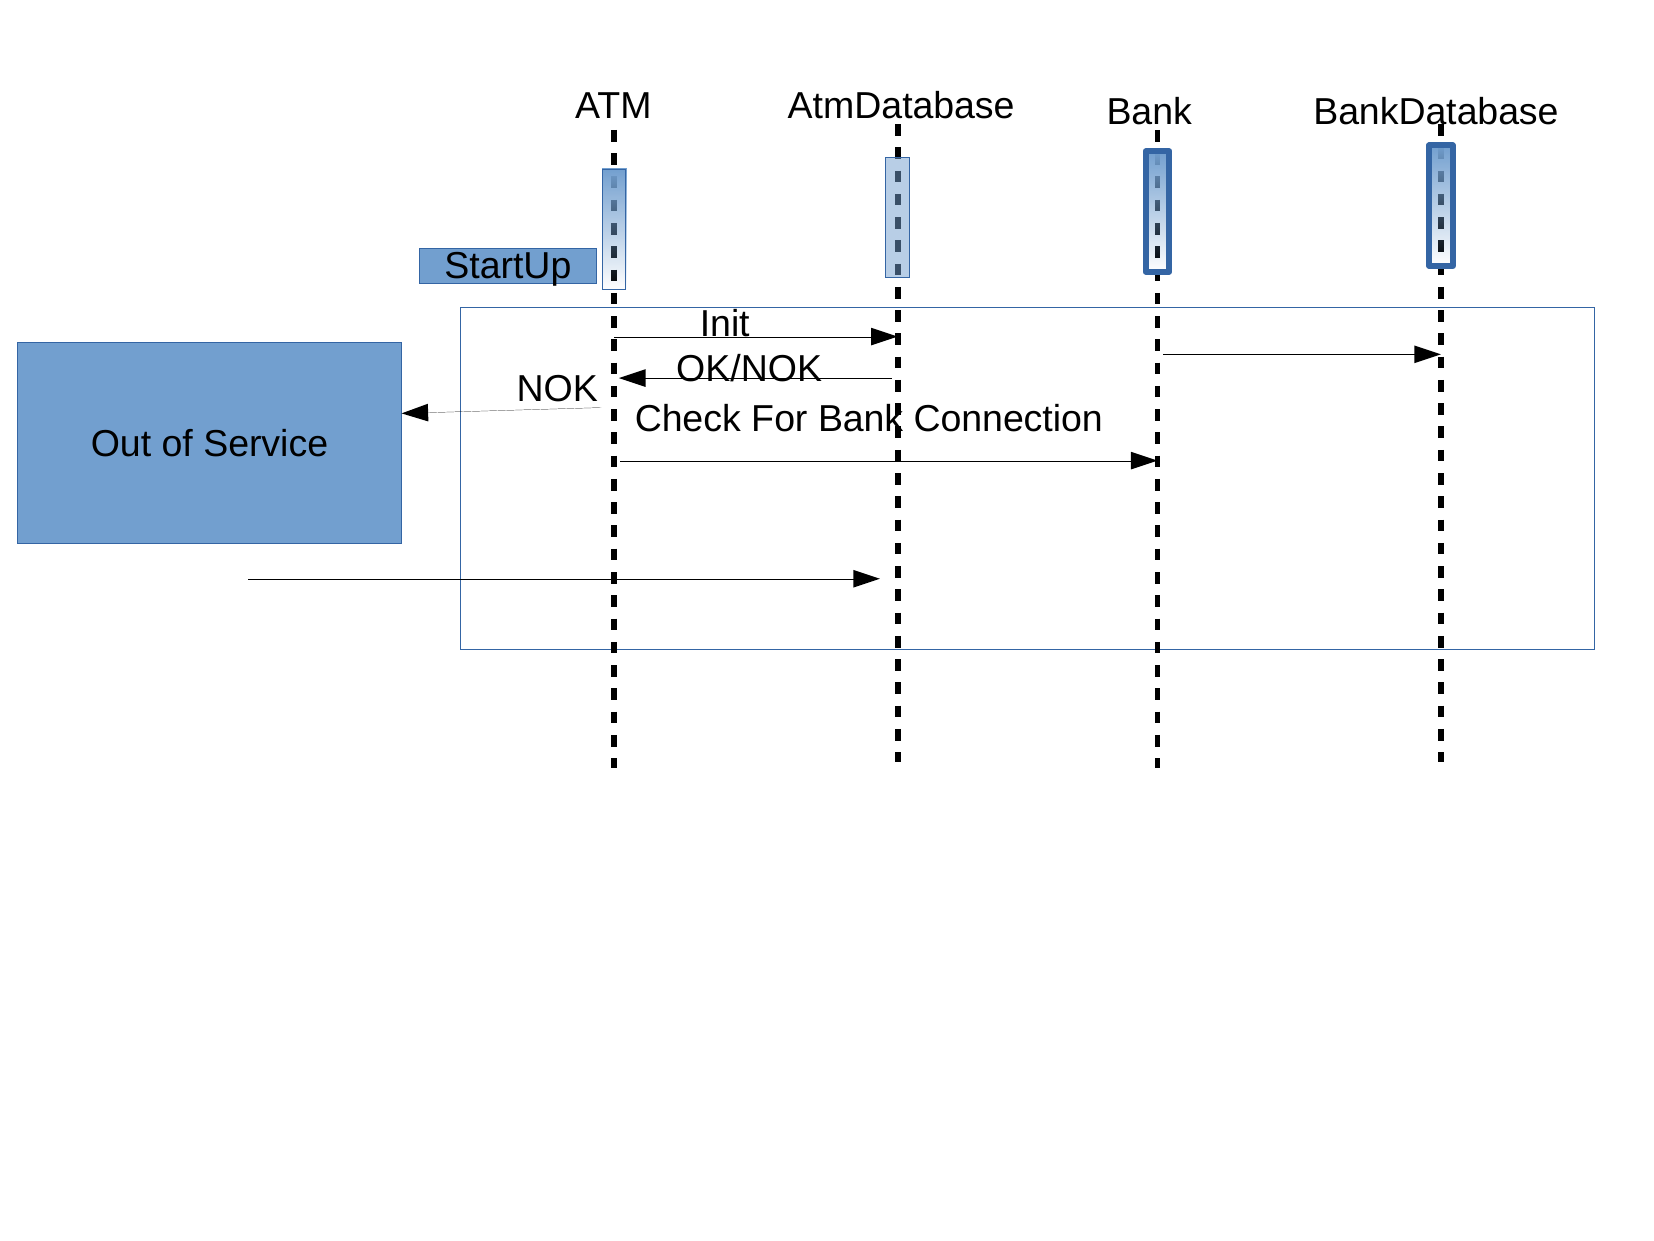

ATM
 AtmDatabase
 Bank
 BankDatabase
StartUp
Init
OK/NOK
Out of Service
NOK
Check For Bank Connection